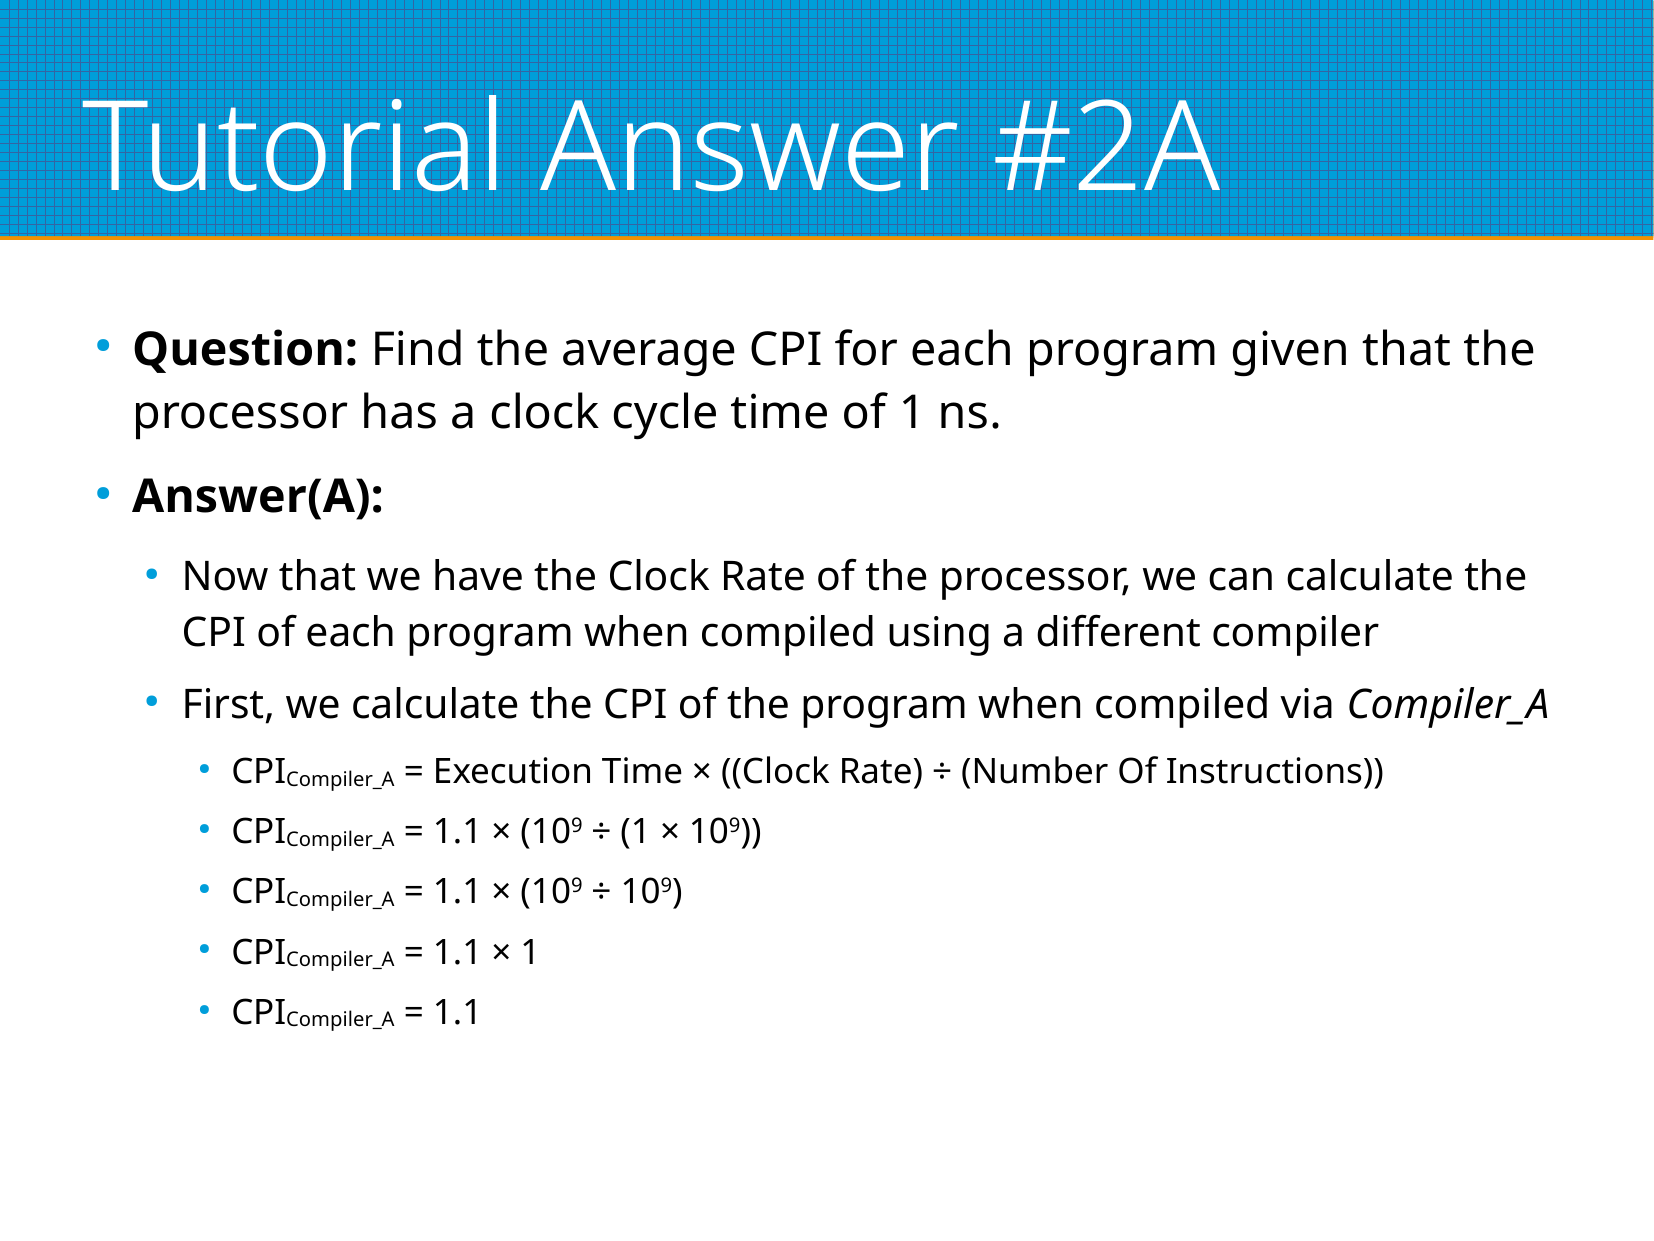

# Tutorial Answer #2A
Question: Find the average CPI for each program given that the processor has a clock cycle time of 1 ns.
Answer(A):
Now that we have the Clock Rate of the processor, we can calculate the CPI of each program when compiled using a different compiler
First, we calculate the CPI of the program when compiled via Compiler_A
CPICompiler_A = Execution Time × ((Clock Rate) ÷ (Number Of Instructions))
CPICompiler_A = 1.1 × (109 ÷ (1 × 109))
CPICompiler_A = 1.1 × (109 ÷ 109)
CPICompiler_A = 1.1 × 1
CPICompiler_A = 1.1